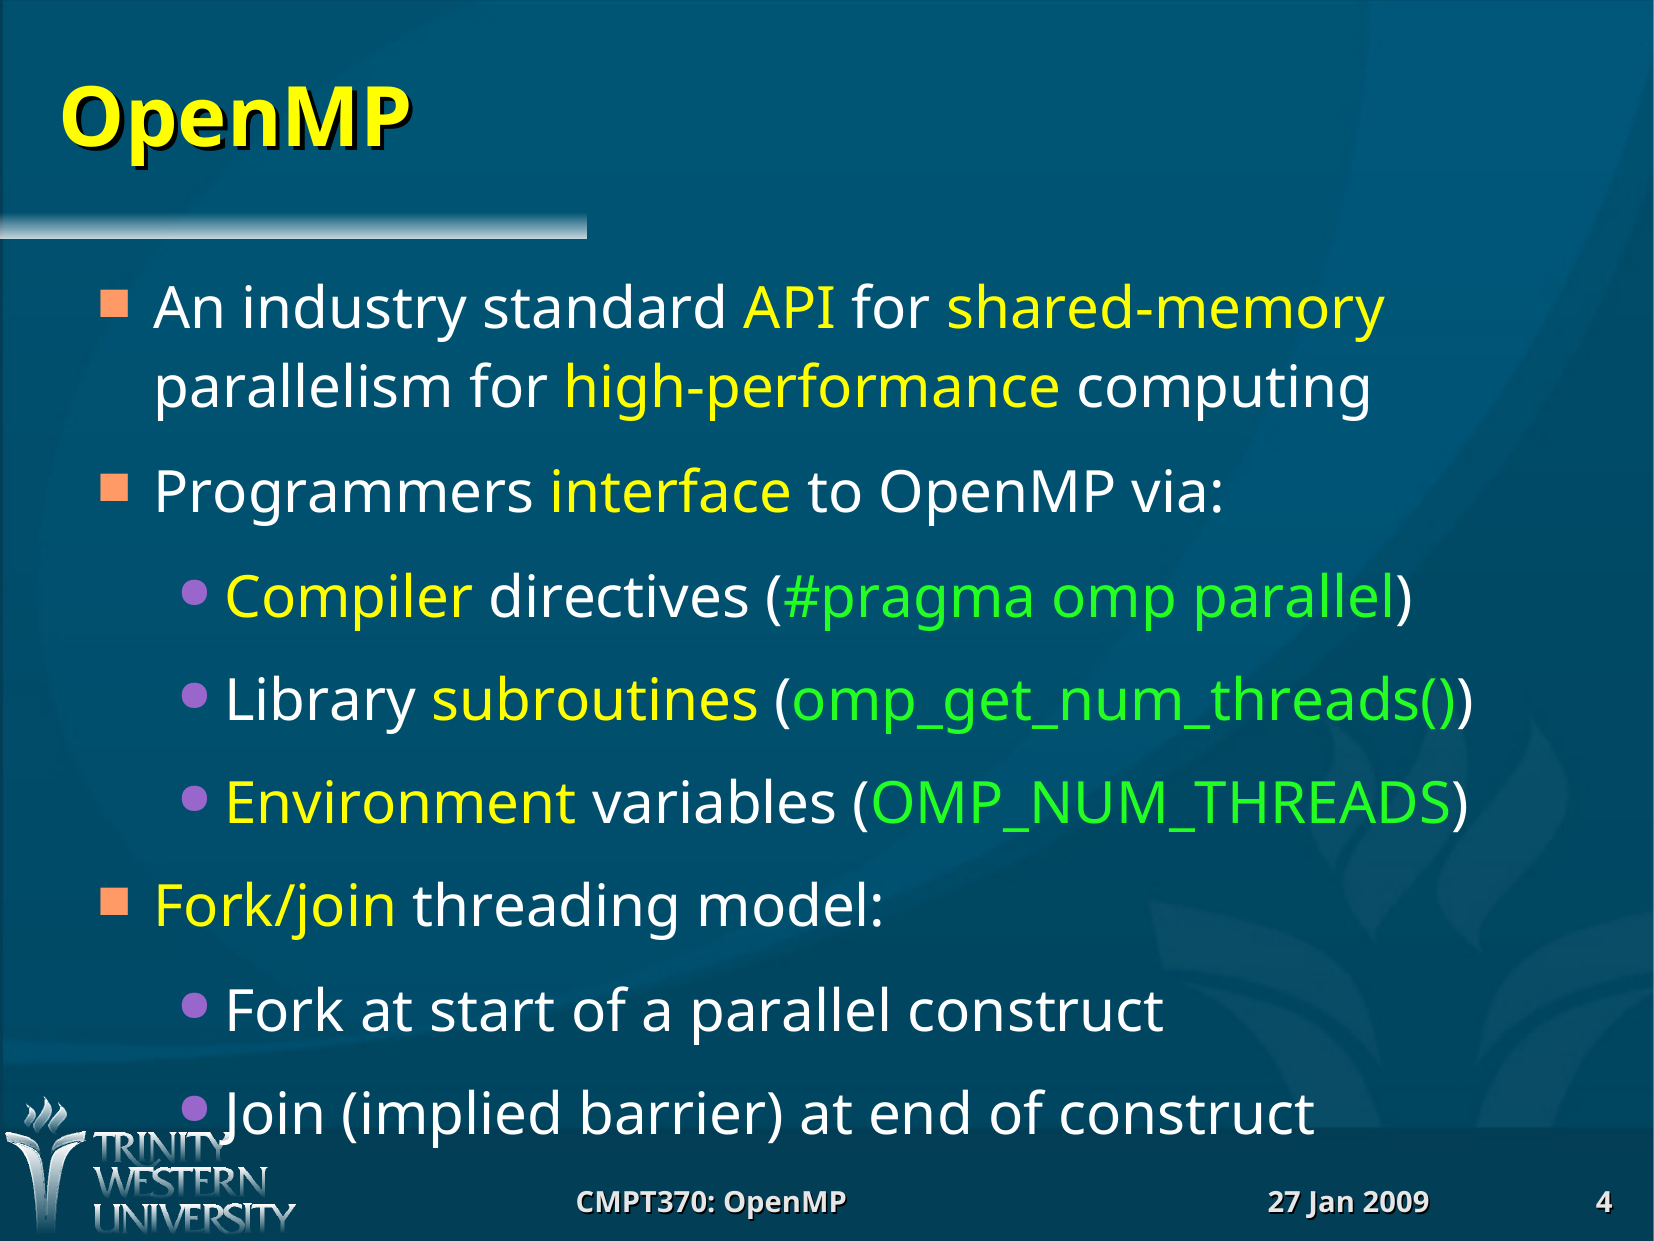

# OpenMP
An industry standard API for shared-memory parallelism for high-performance computing
Programmers interface to OpenMP via:
Compiler directives (#pragma omp parallel)
Library subroutines (omp_get_num_threads())
Environment variables (OMP_NUM_THREADS)
Fork/join threading model:
Fork at start of a parallel construct
Join (implied barrier) at end of construct
CMPT370: OpenMP
27 Jan 2009
4